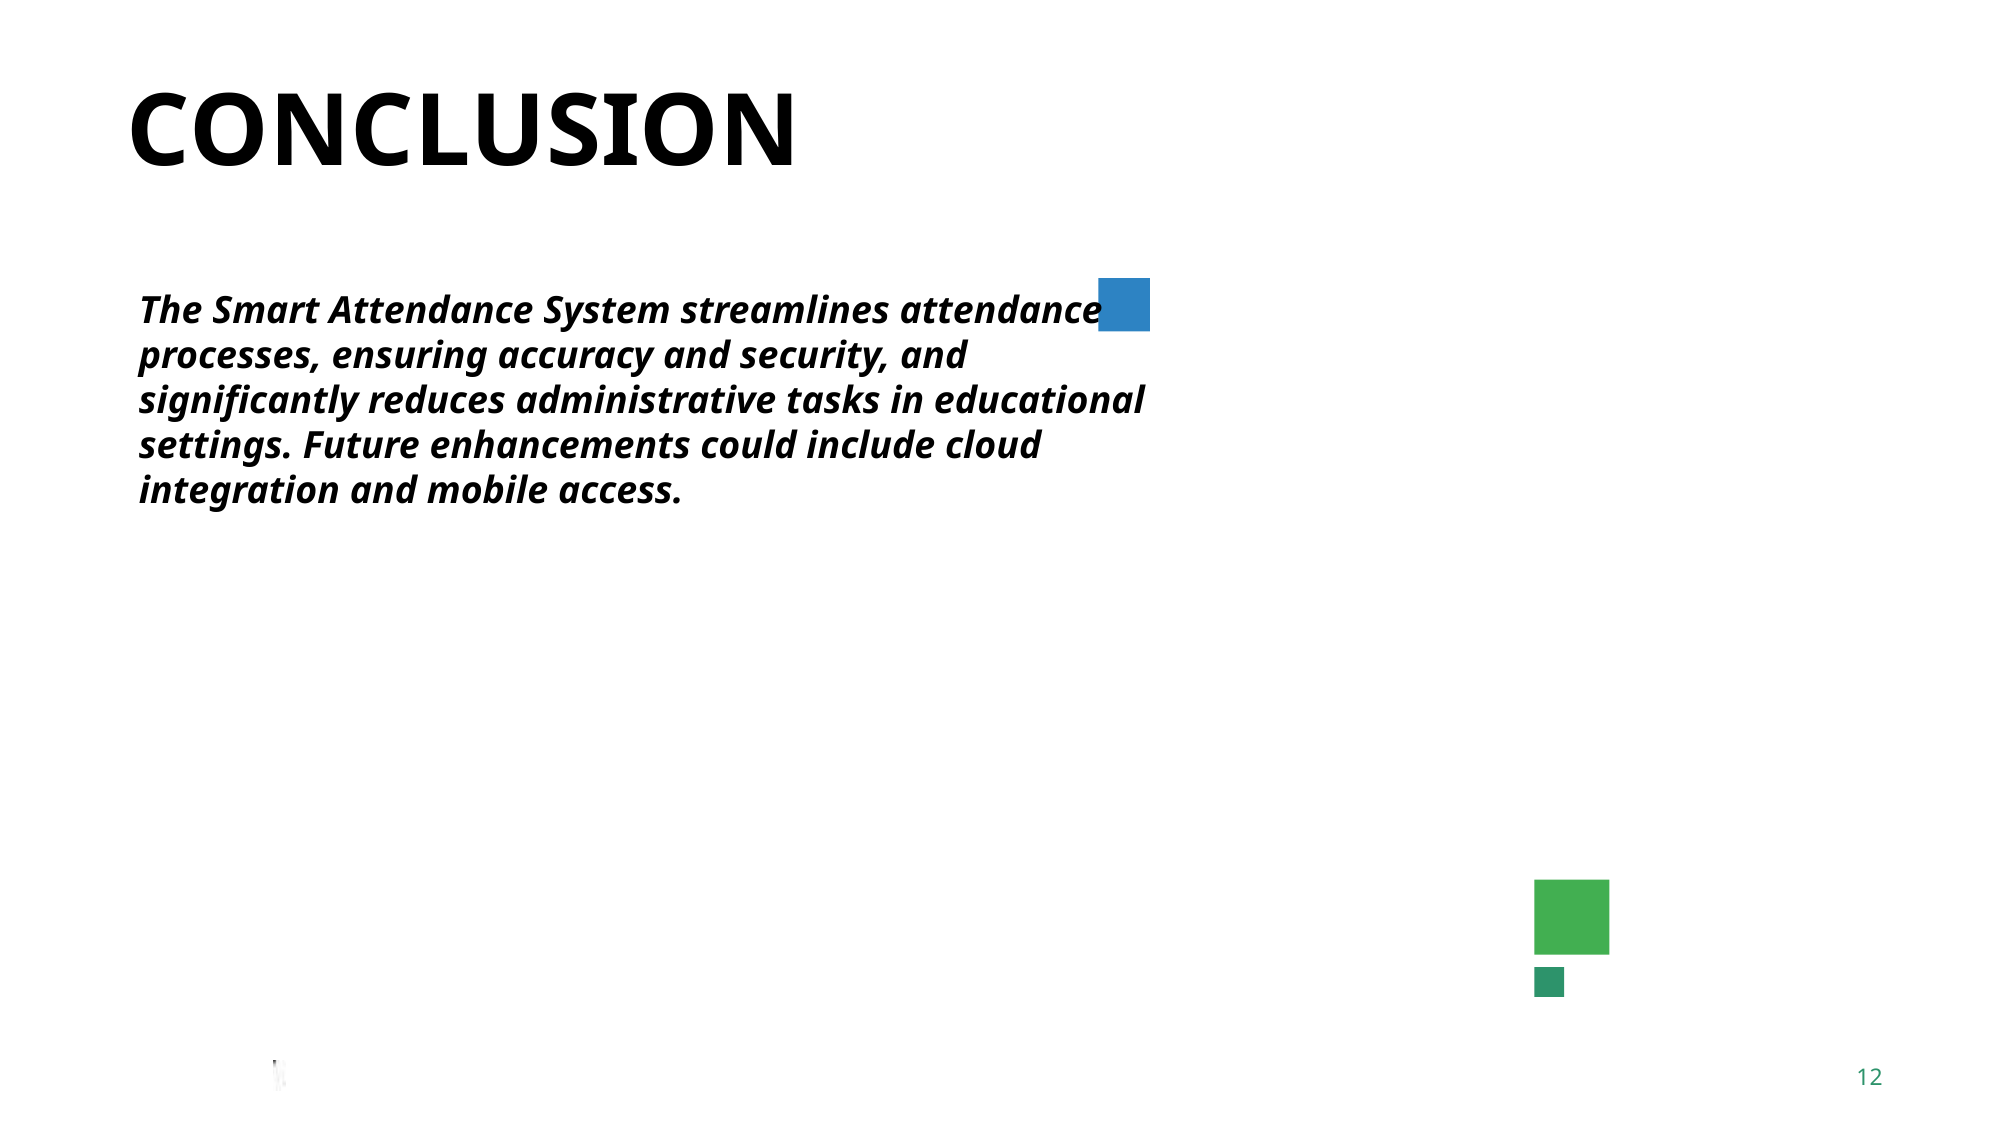

# CONCLUSION
The Smart Attendance System streamlines attendance processes, ensuring accuracy and security, and significantly reduces administrative tasks in educational settings. Future enhancements could include cloud integration and mobile access.